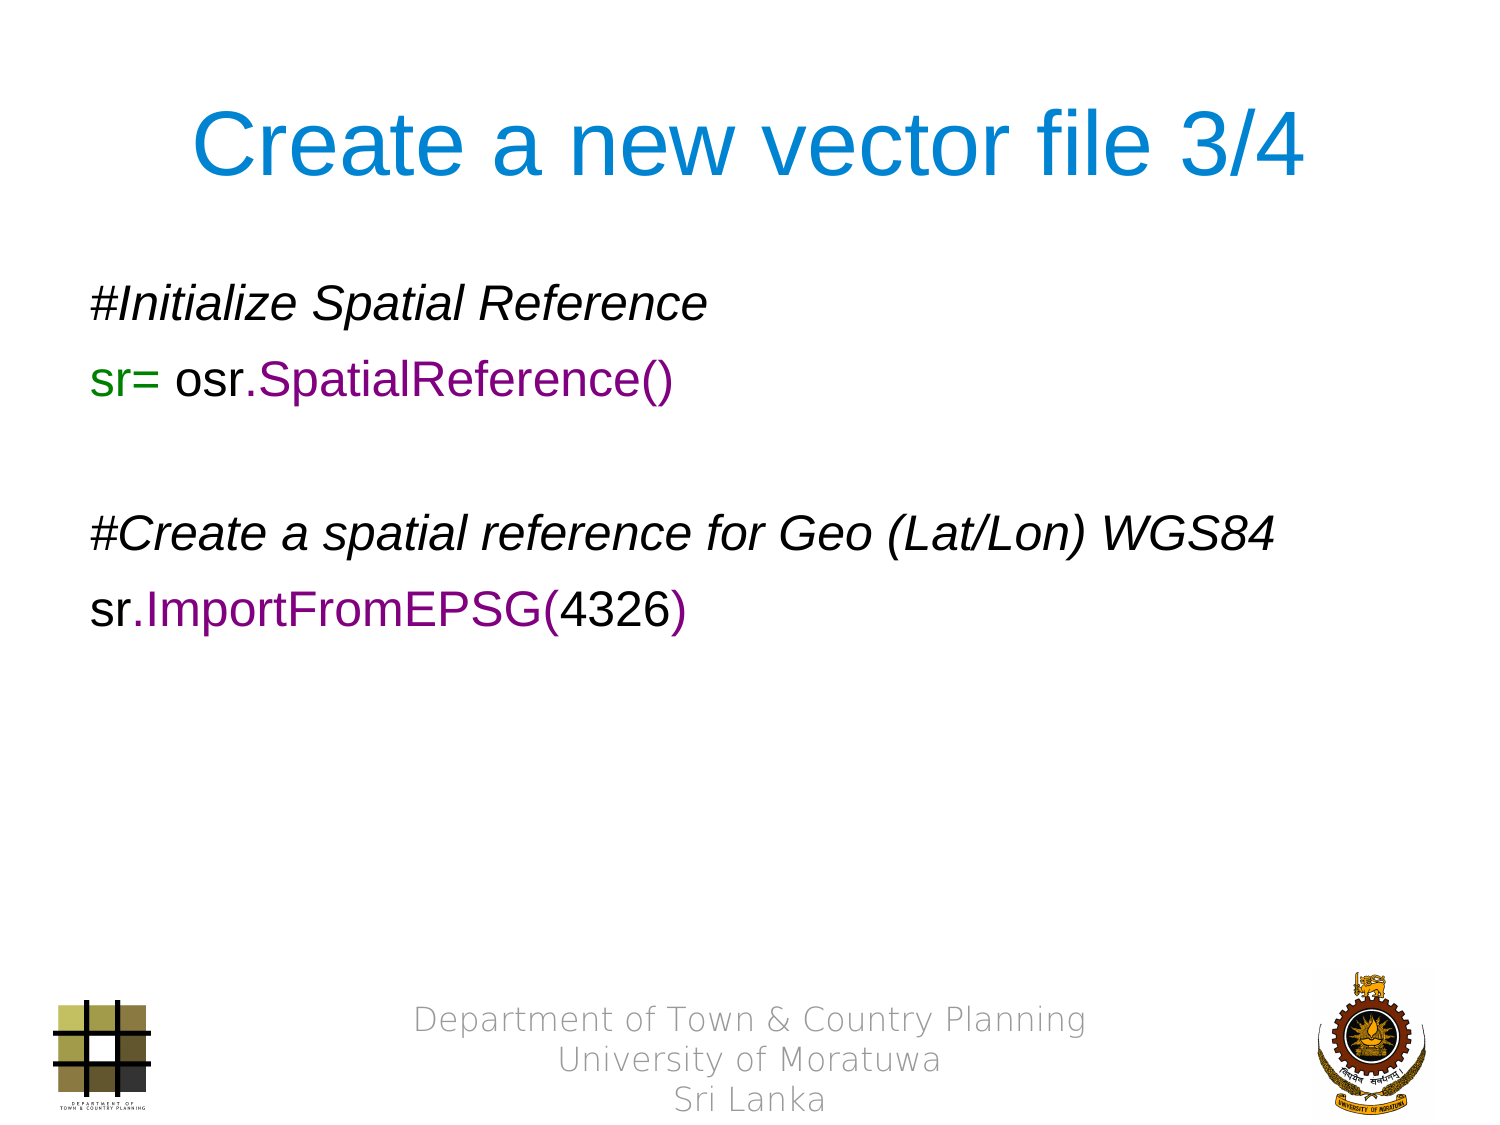

# Create a new vector file 3/4
#Initialize Spatial Reference
sr= osr.SpatialReference()
#Create a spatial reference for Geo (Lat/Lon) WGS84
sr.ImportFromEPSG(4326)